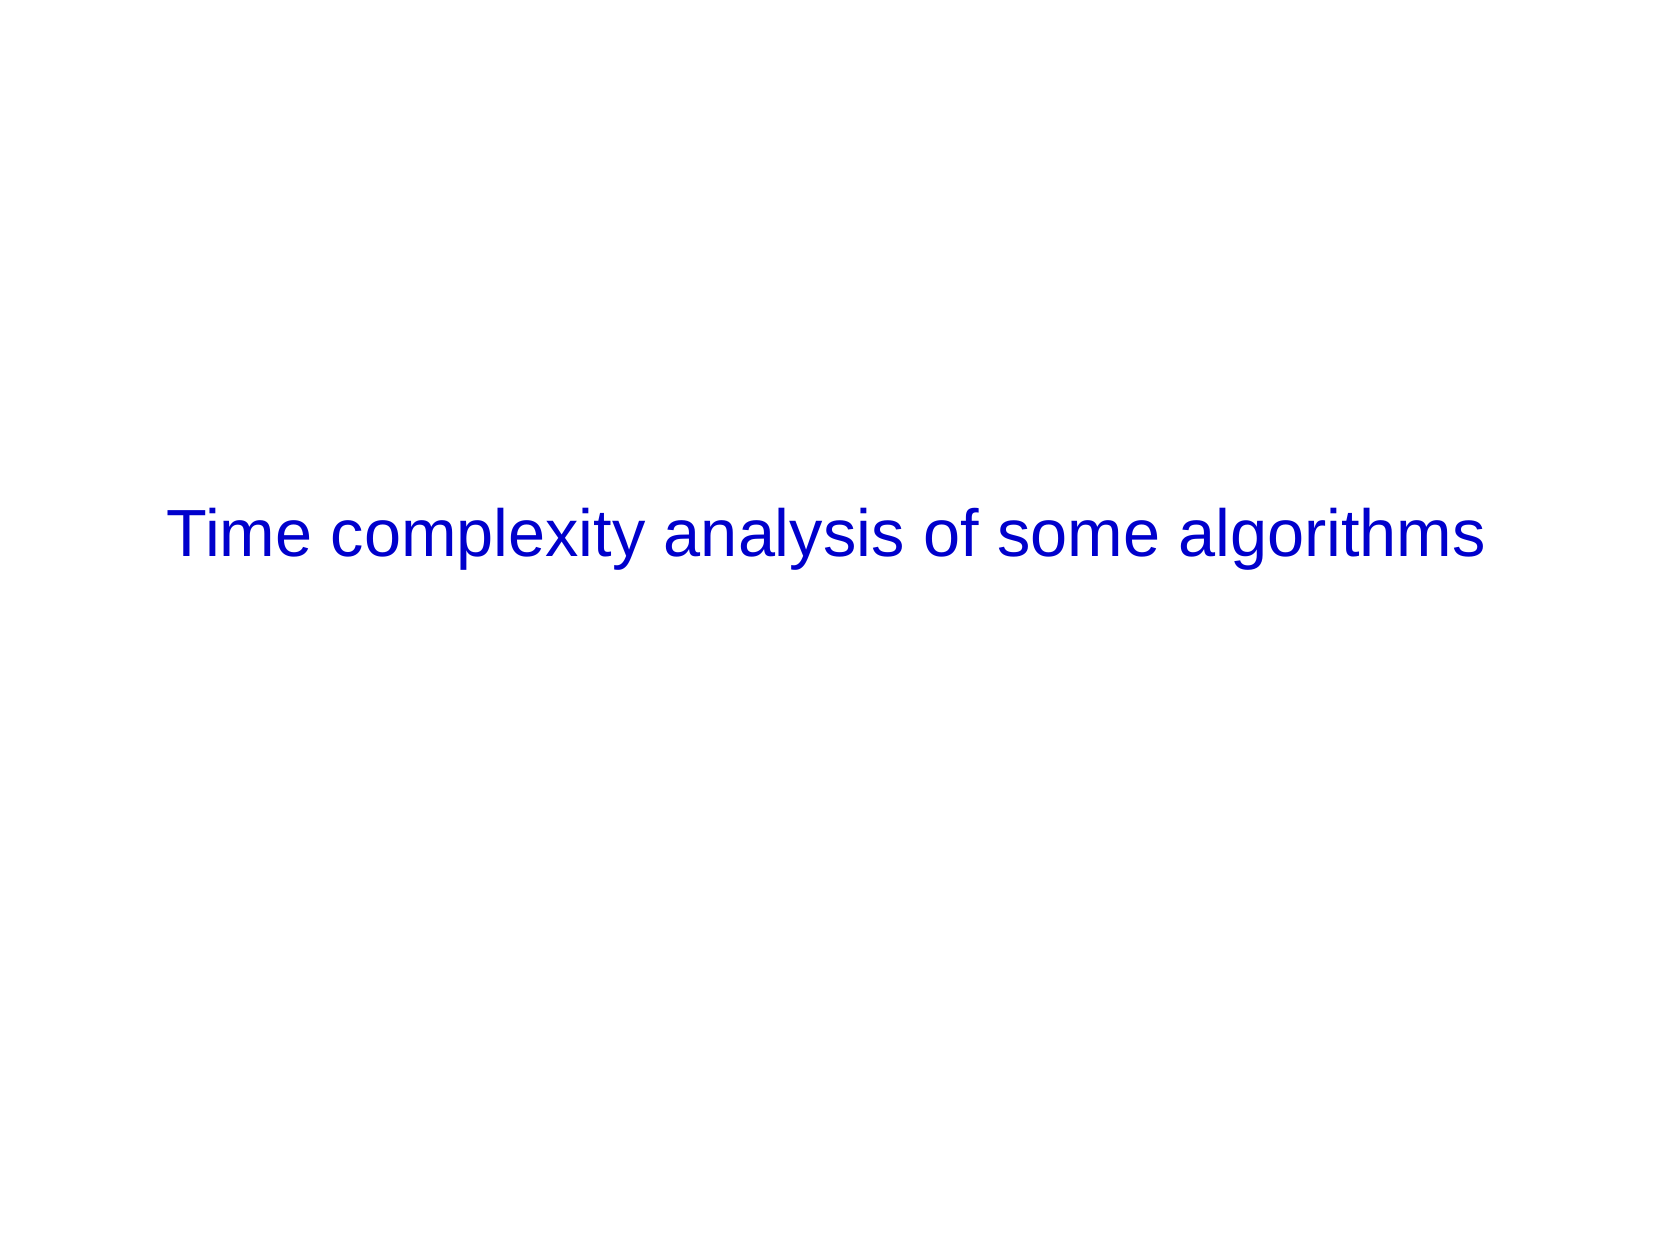

# Time complexity analysis of some algorithms